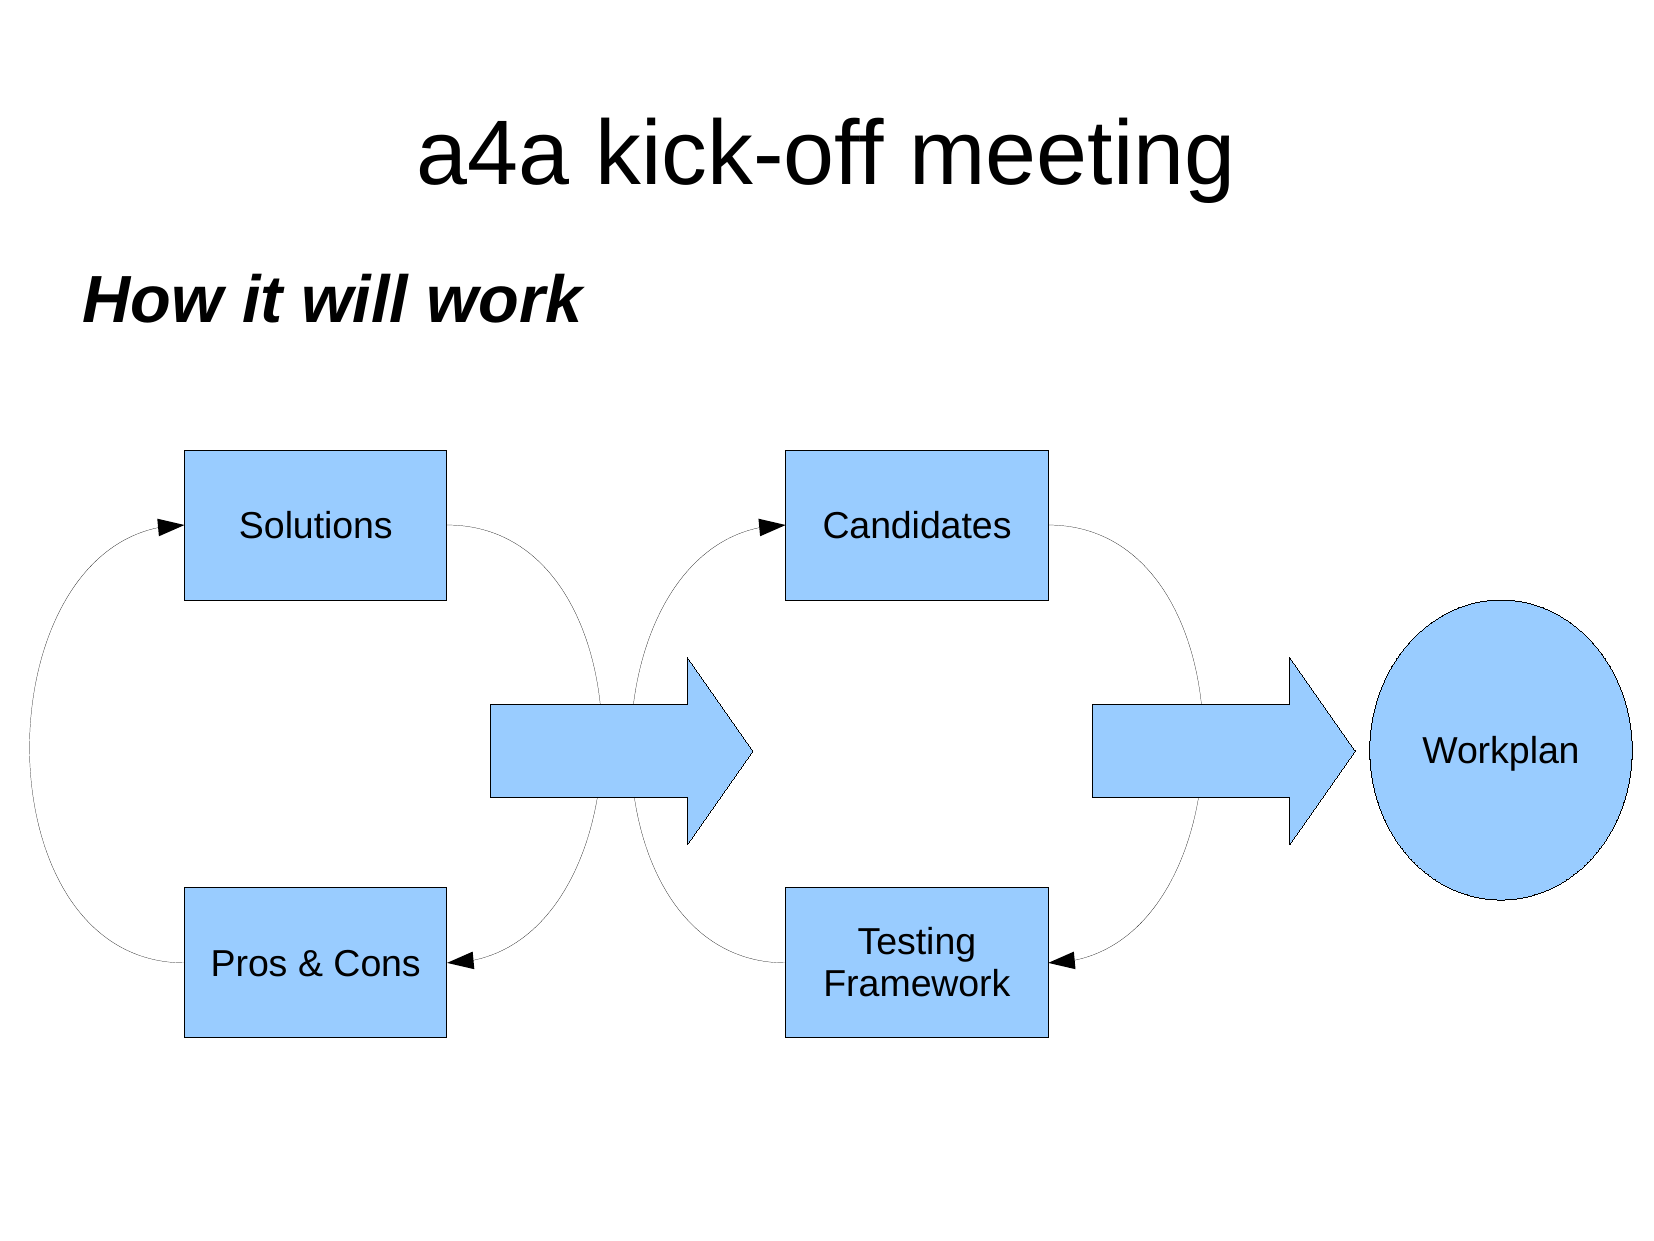

# a4a kick-off meeting
How it will work
Solutions
Candidates
Workplan
Pros & Cons
Testing
Framework